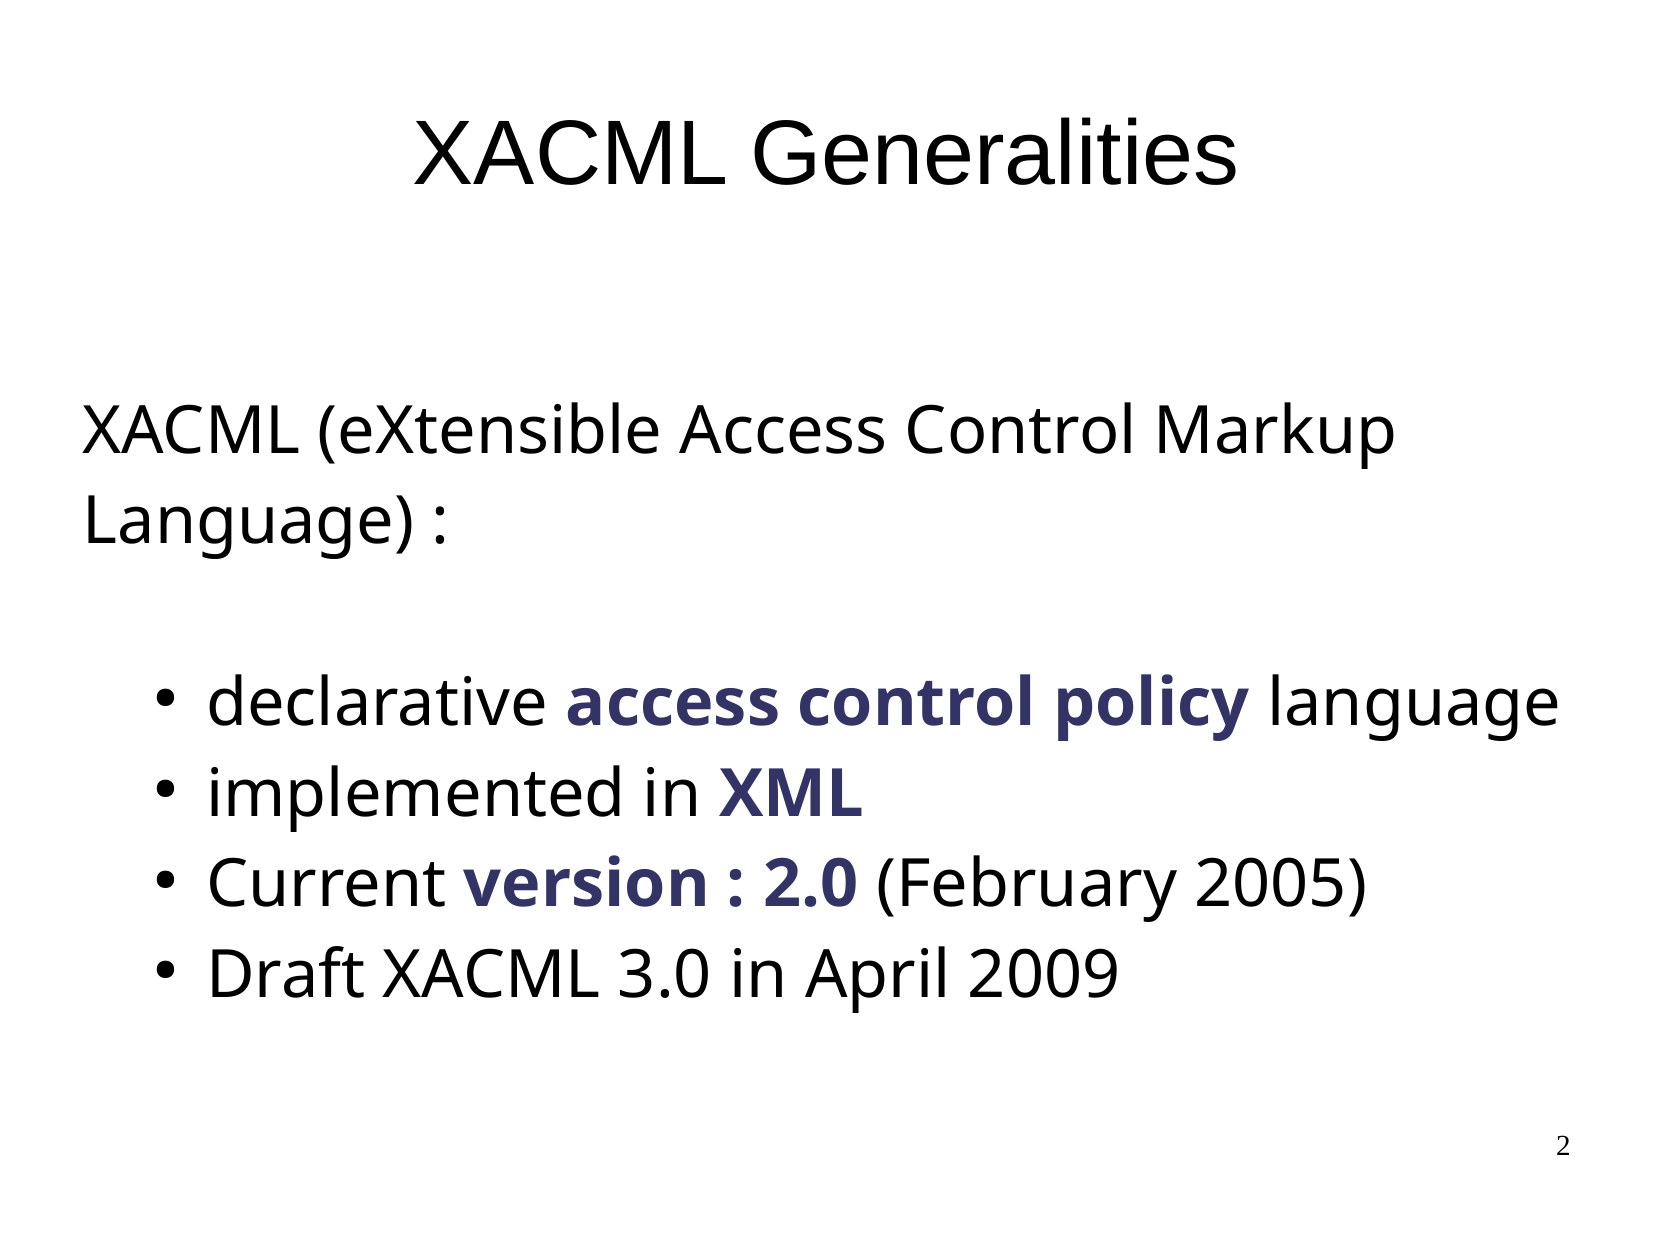

# XACML Generalities
XACML (eXtensible Access Control Markup Language) :
 declarative access control policy language
 implemented in XML
 Current version : 2.0 (February 2005)
 Draft XACML 3.0 in April 2009
2